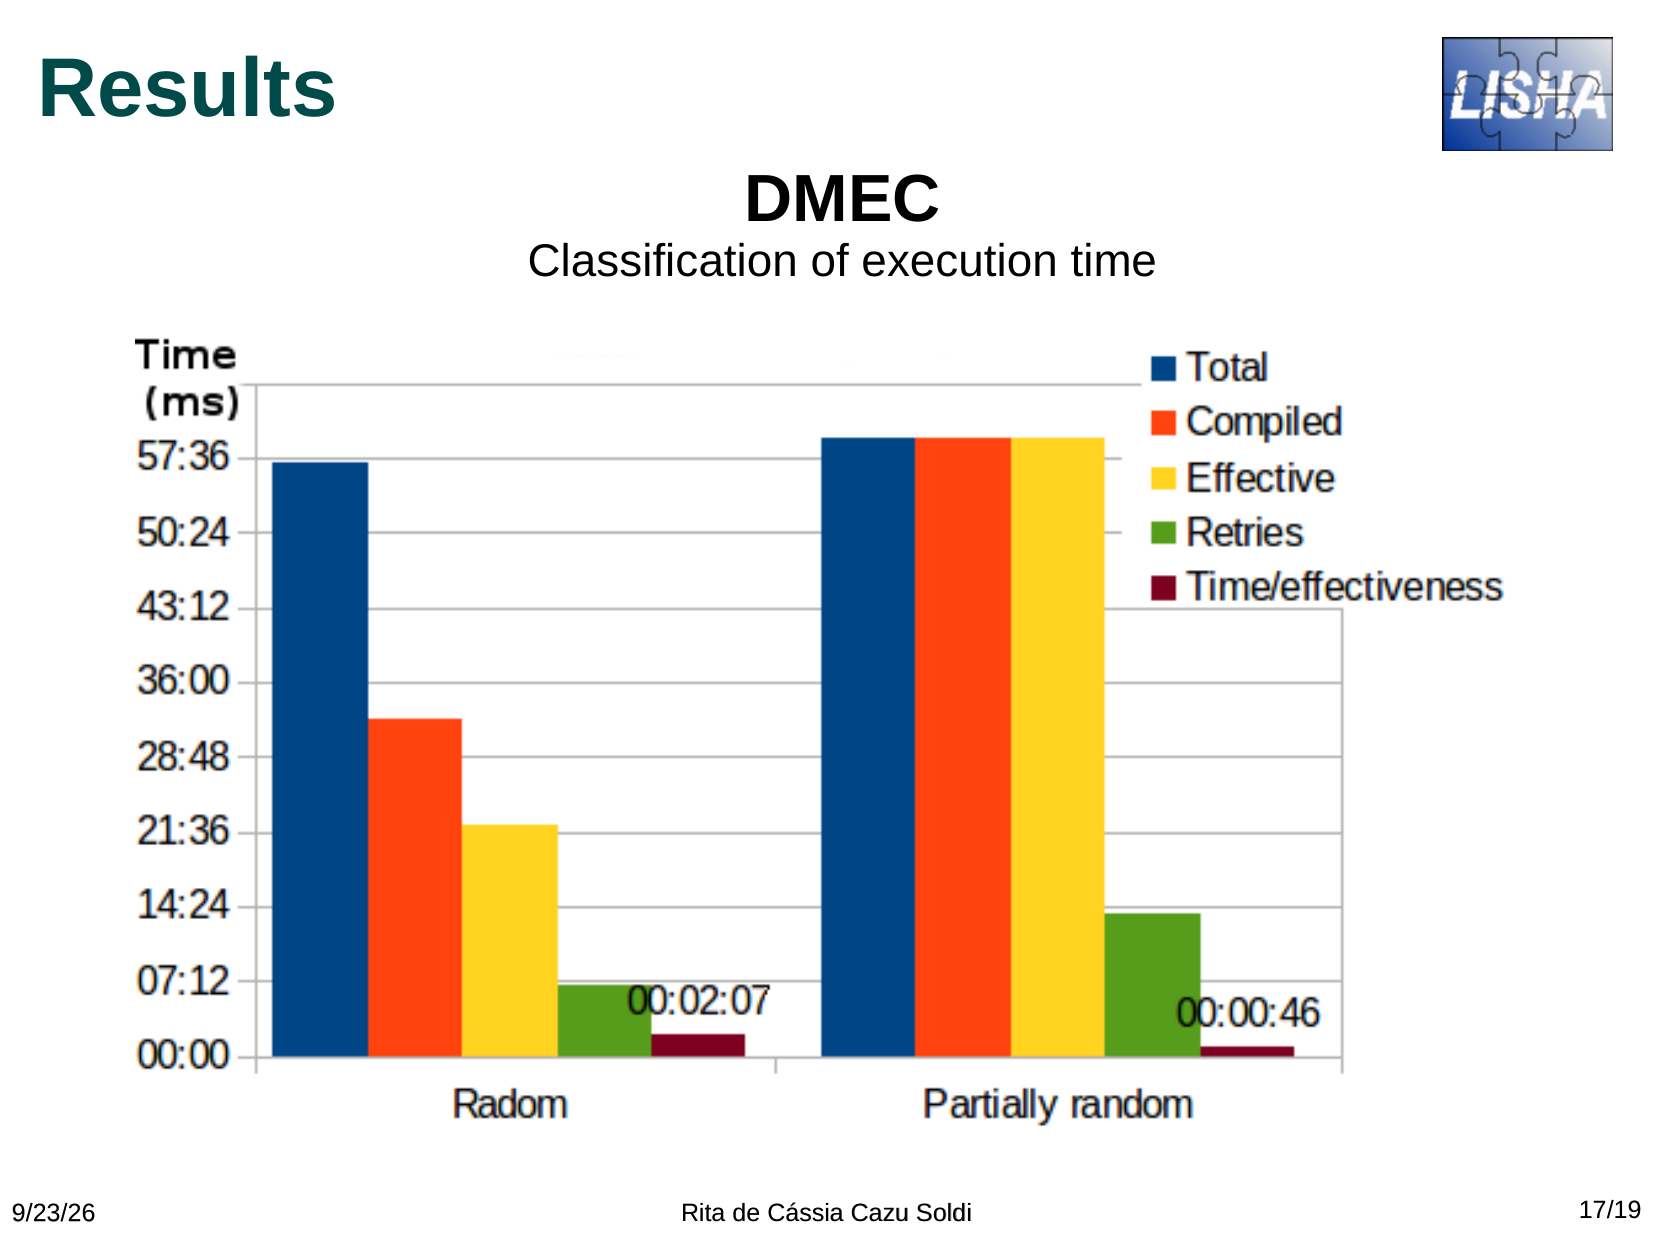

# Results
DMEC
Classification of execution time